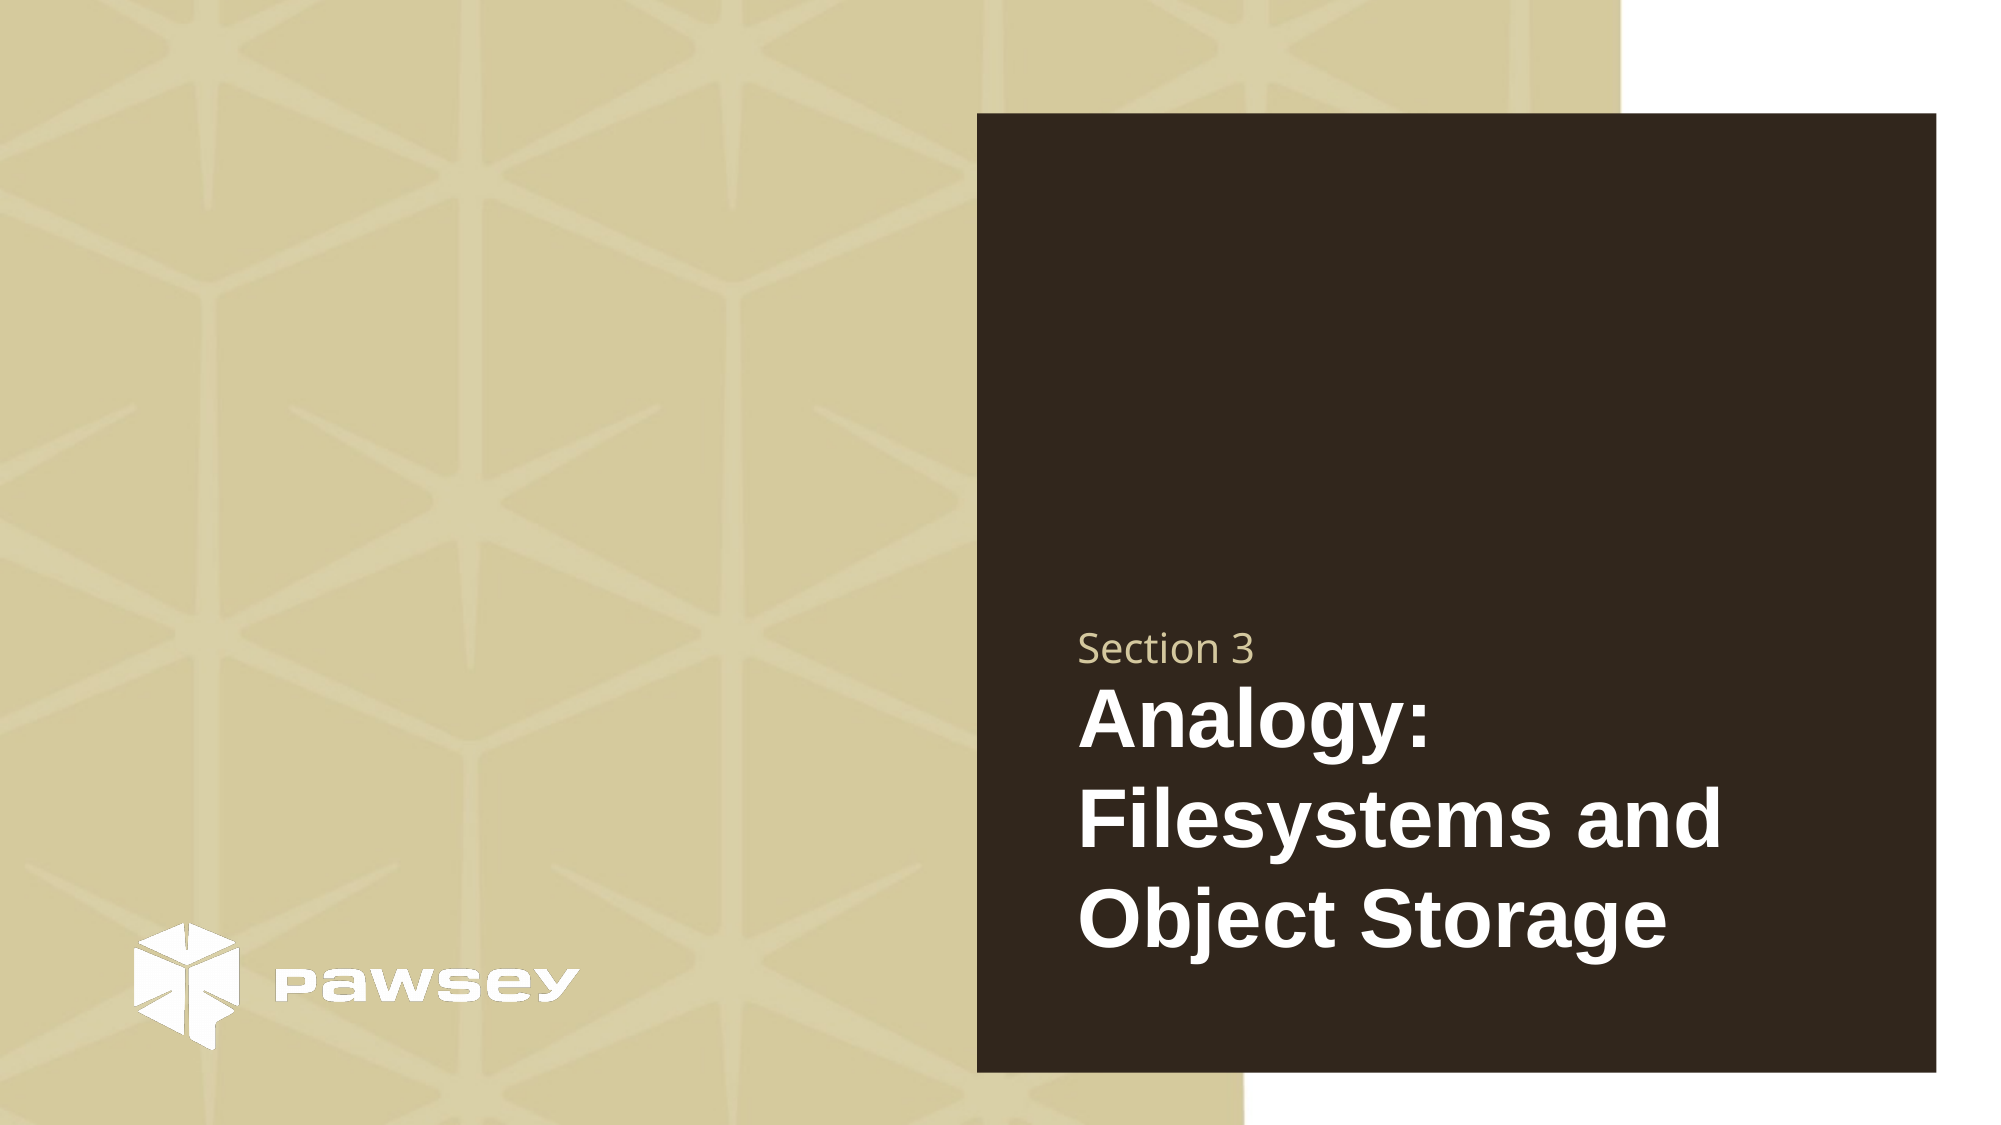

Section 3
# Analogy: Filesystems and Object Storage